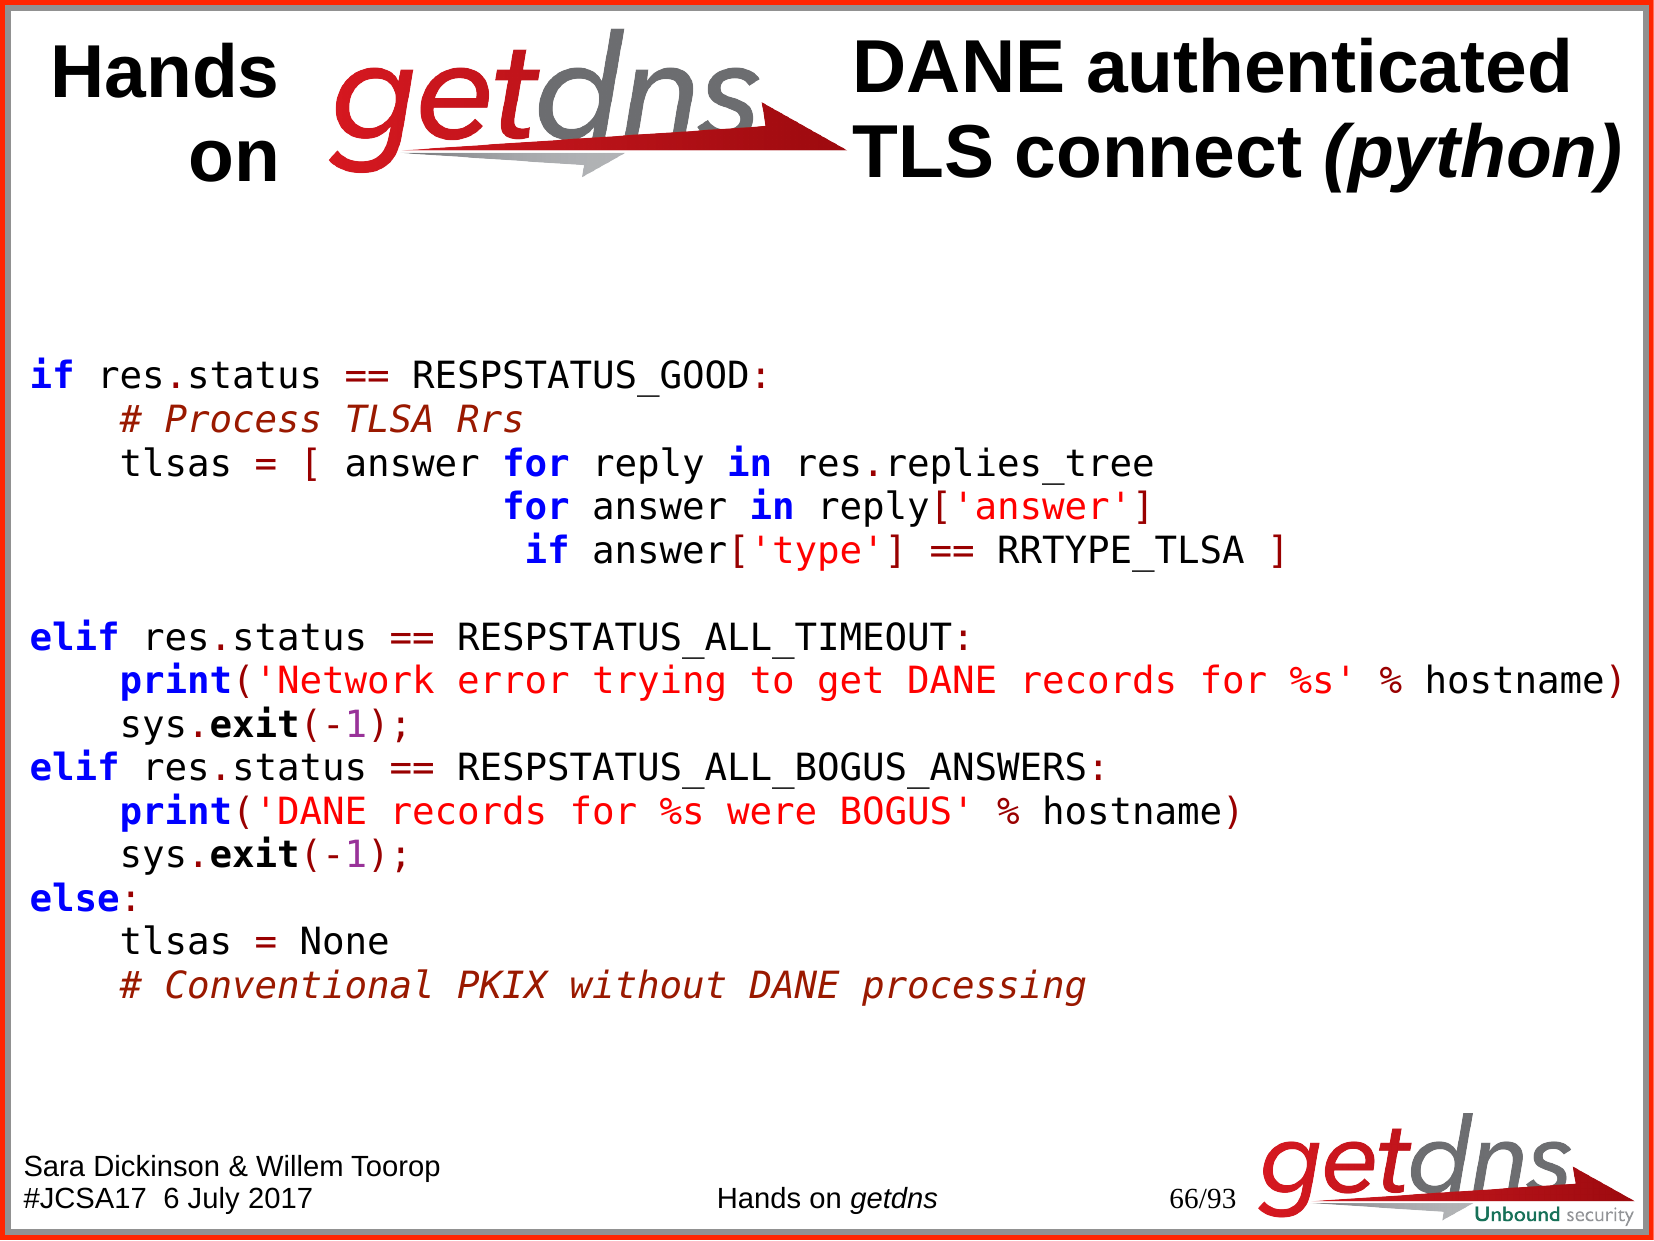

Hands on
DANE authenticated
TLS connect (python)
# if res.status == RESPSTATUS_GOOD:
 # Process TLSA Rrs
 tlsas = [ answer for reply in res.replies_tree
 for answer in reply['answer']
 if answer['type'] == RRTYPE_TLSA ]
elif res.status == RESPSTATUS_ALL_TIMEOUT:
 print('Network error trying to get DANE records for %s' % hostname)
 sys.exit(-1);
elif res.status == RESPSTATUS_ALL_BOGUS_ANSWERS:
 print('DANE records for %s were BOGUS' % hostname)
 sys.exit(-1);
else:
 tlsas = None
 # Conventional PKIX without DANE processing
66